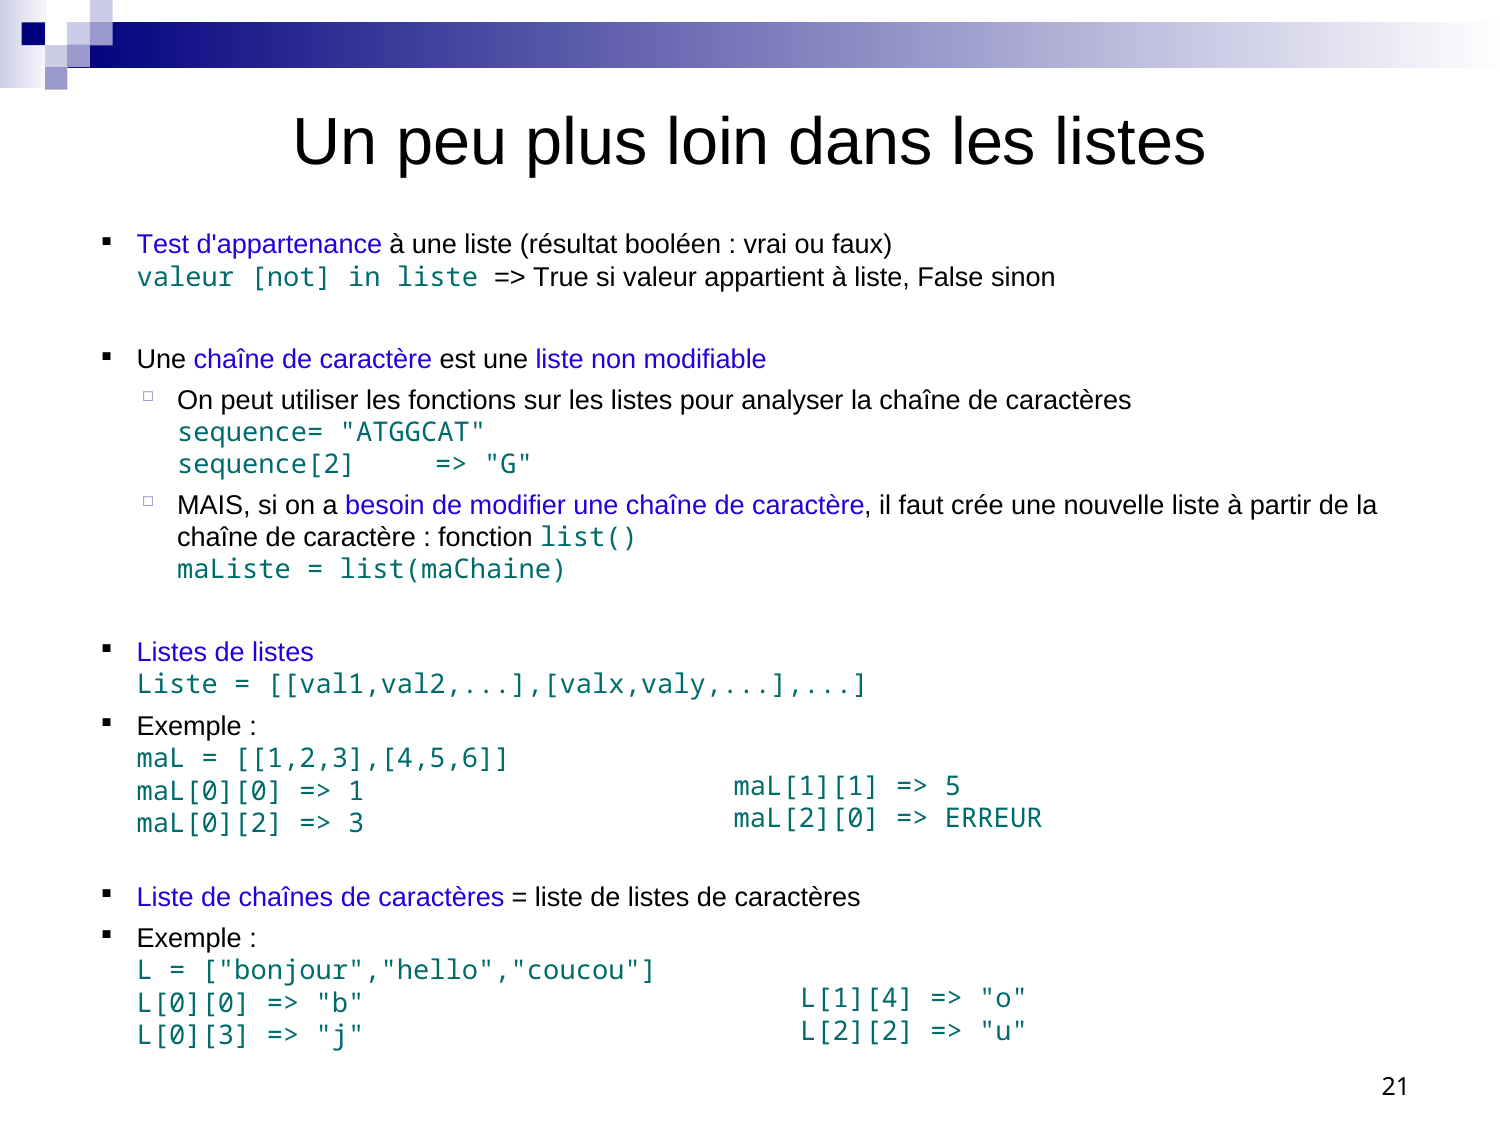

# Un peu plus loin dans les listes
Test d'appartenance à une liste (résultat booléen : vrai ou faux)
valeur [not] in liste => True si valeur appartient à liste, False sinon
Une chaîne de caractère est une liste non modifiable
On peut utiliser les fonctions sur les listes pour analyser la chaîne de caractères
sequence= "ATGGCAT"
sequence[2]	=> "G"
MAIS, si on a besoin de modifier une chaîne de caractère, il faut crée une nouvelle liste à partir de la chaîne de caractère : fonction list()
maListe = list(maChaine)
Listes de listes
Liste = [[val1,val2,...],[valx,valy,...],...]
Exemple :
maL = [[1,2,3],[4,5,6]]
maL[0][0] => 1
maL[0][2] => 3
Liste de chaînes de caractères = liste de listes de caractères
Exemple : 
L = ["bonjour","hello","coucou"]
L[0][0] => "b"
L[0][3] => "j"
maL[1][1] => 5
maL[2][0] => ERREUR
L[1][4] => "o"
L[2][2] => "u"
21